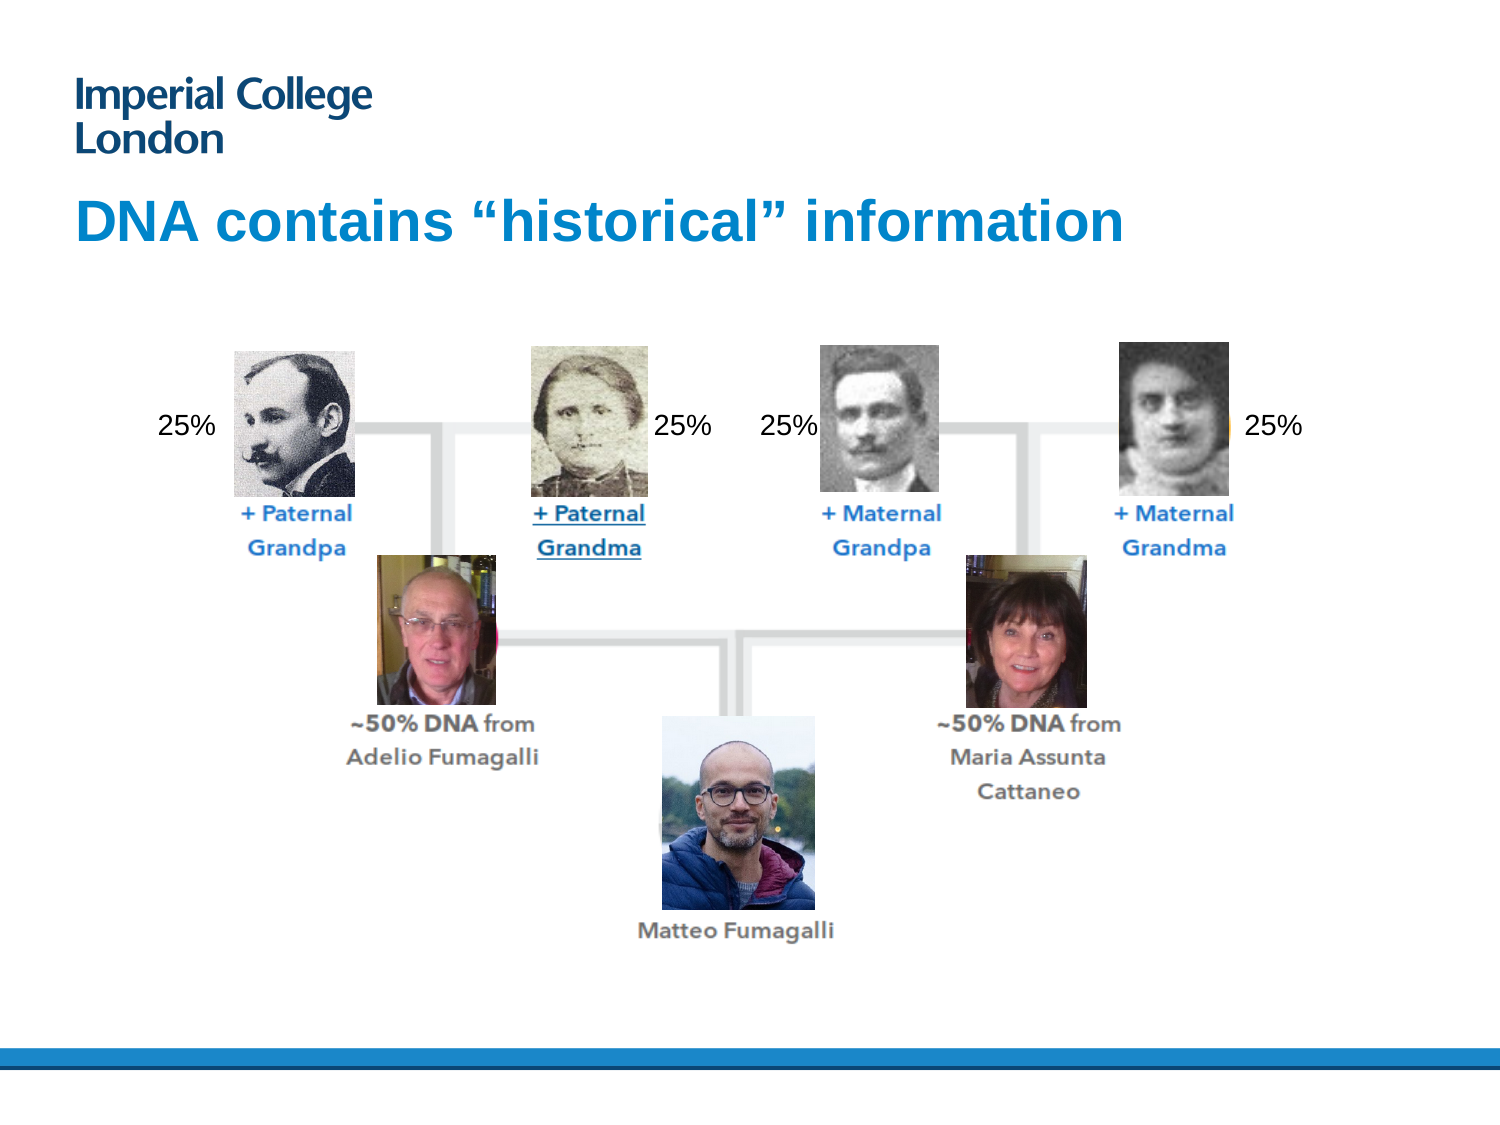

# DNA contains “historical” information
25%
25%
25%
25%